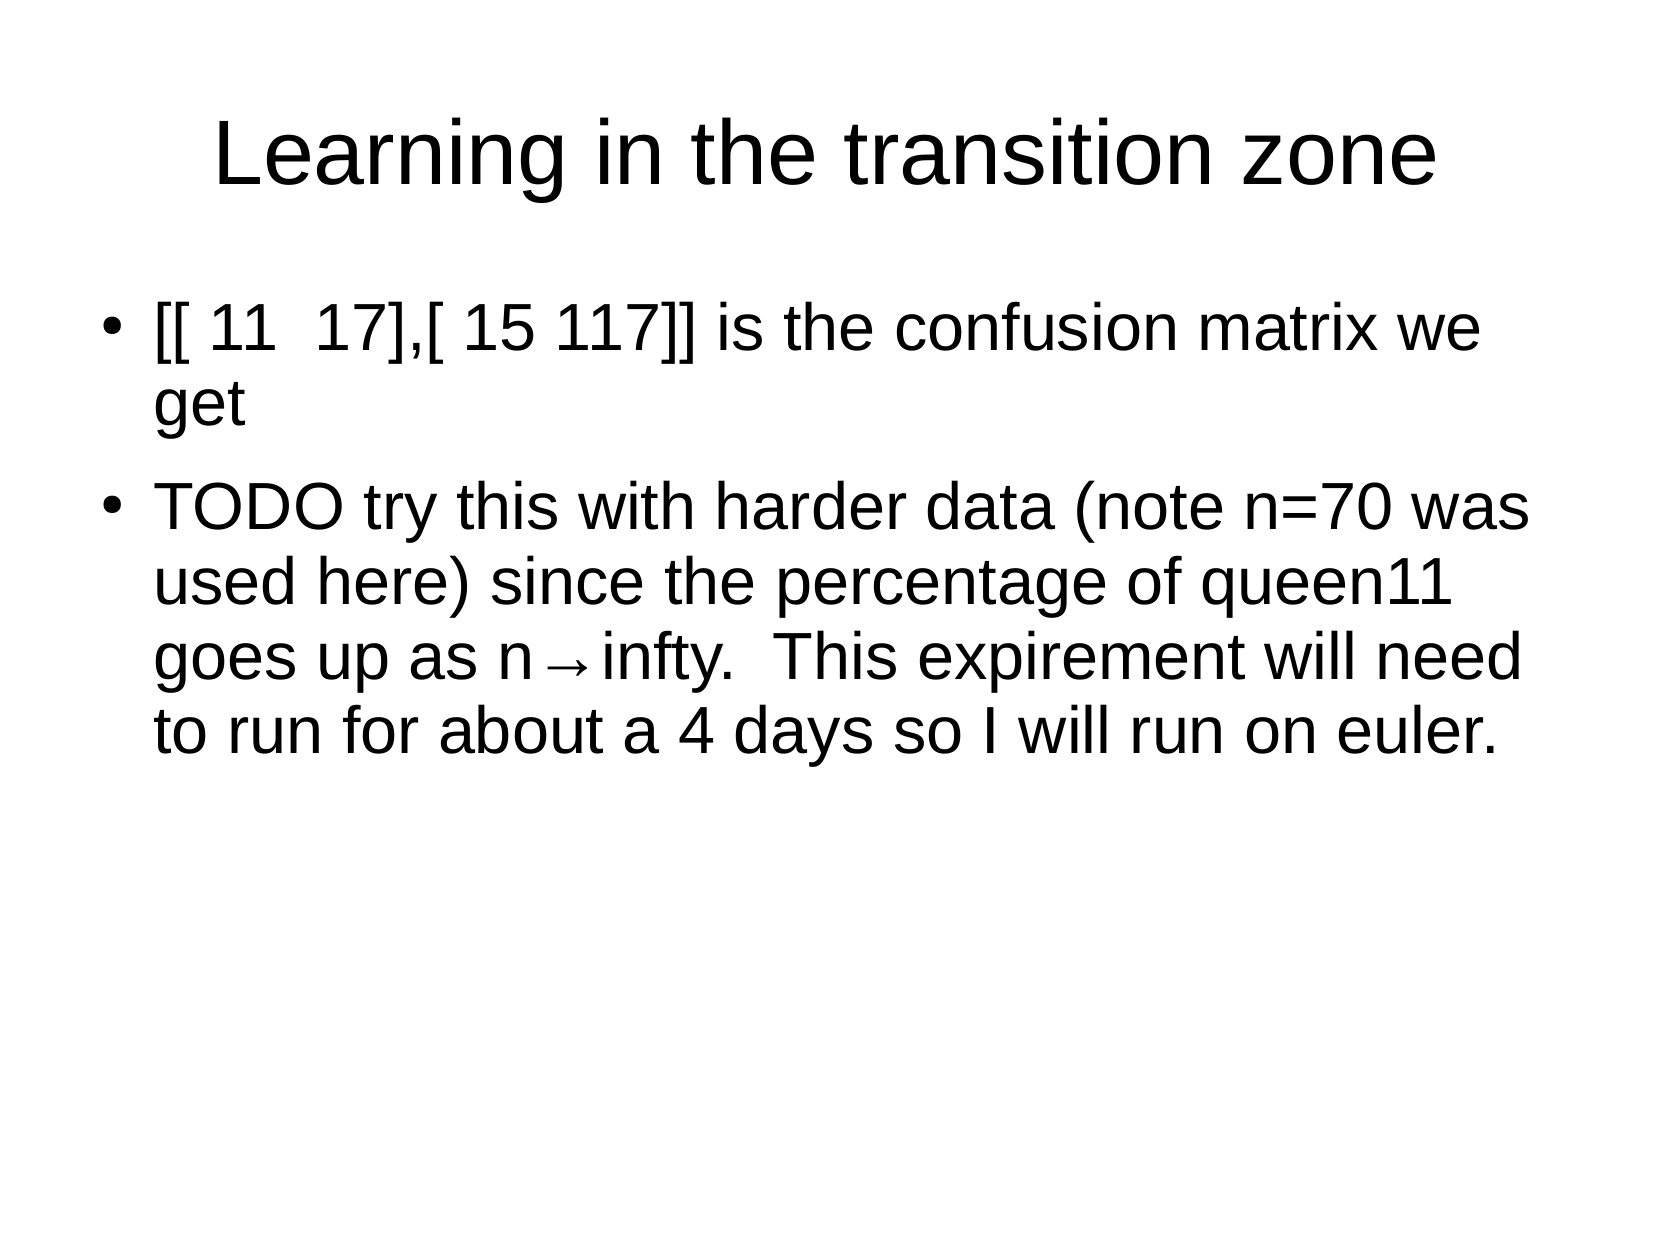

# Learning in the transition zone
[[ 11 17],[ 15 117]] is the confusion matrix we get
TODO try this with harder data (note n=70 was used here) since the percentage of queen11 goes up as n→infty. This expirement will need to run for about a 4 days so I will run on euler.